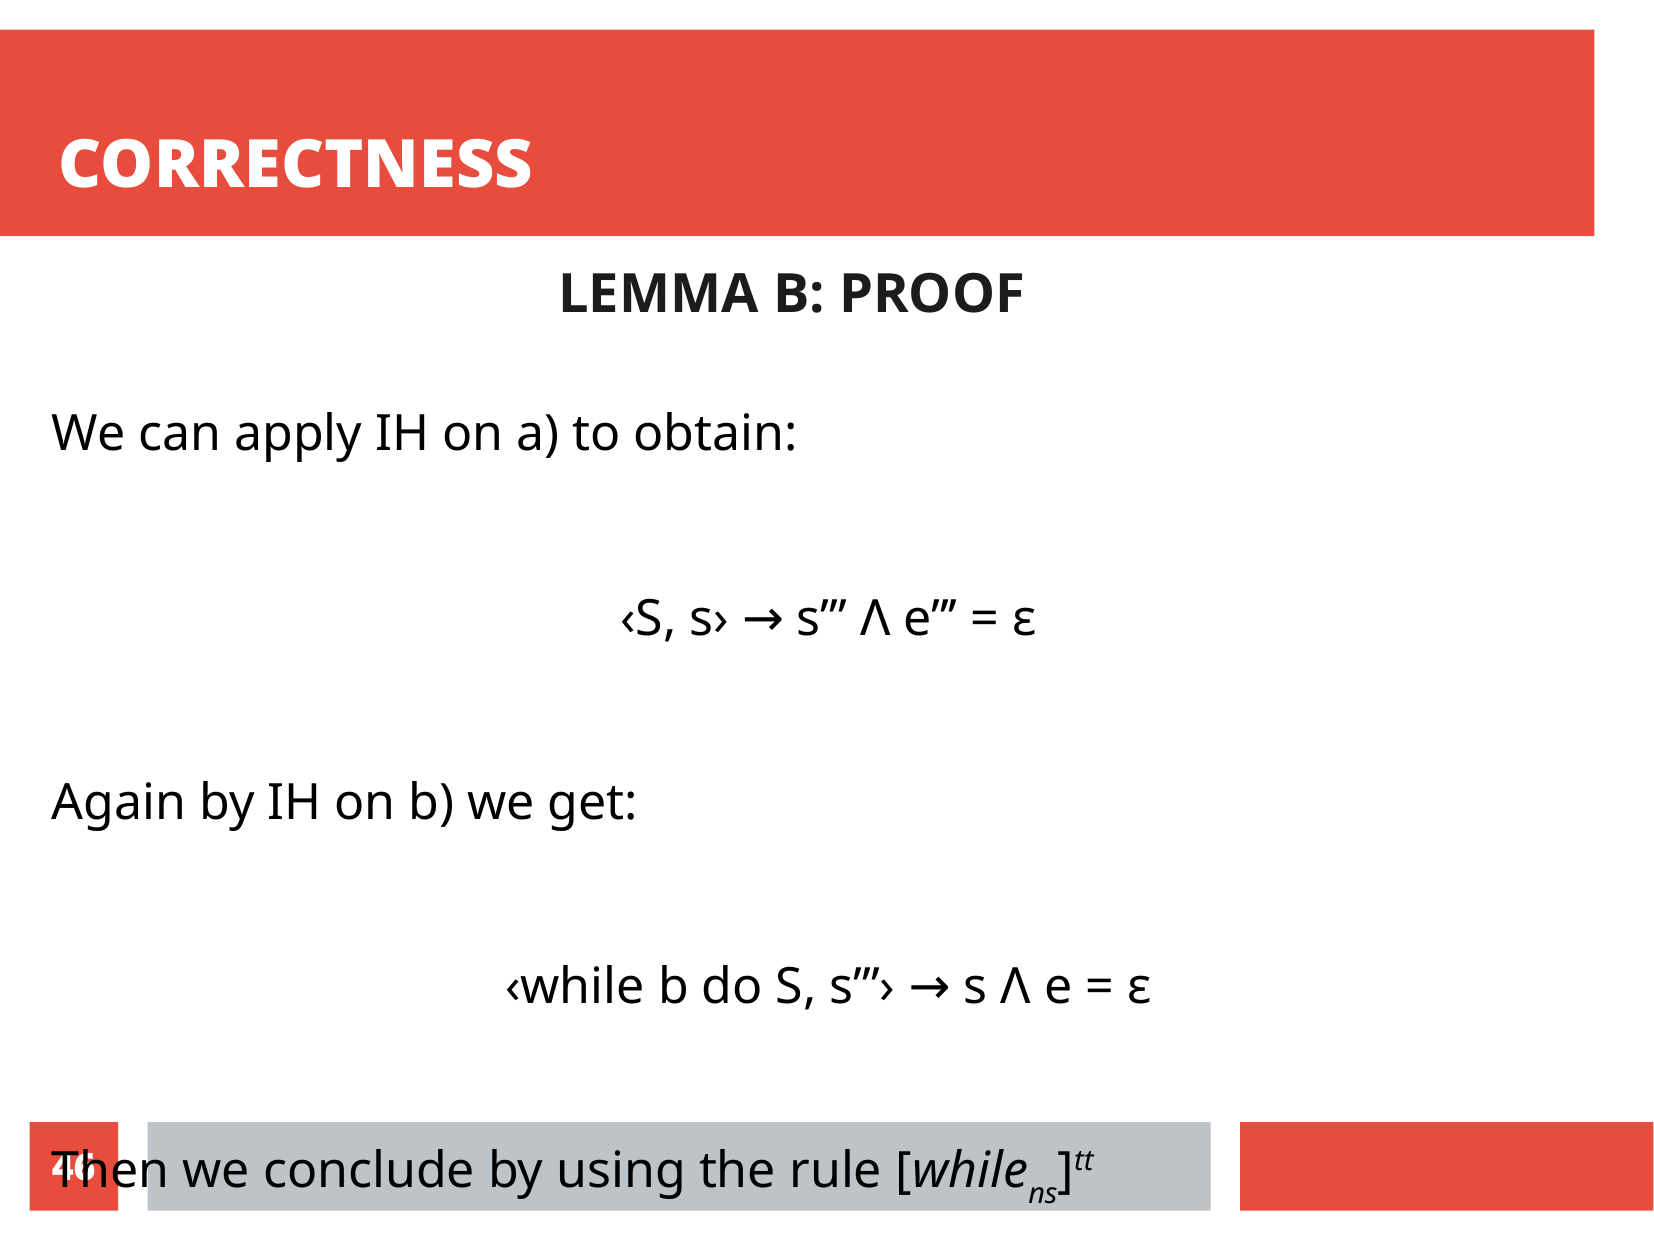

# CORRECTNESS
LEMMA B: PROOF
We can apply IH on a) to obtain:
‹S, s› → s’’’ Ʌ e’’’ = ε
Again by IH on b) we get:
‹while b do S, s’’’› → s Ʌ e = ε
Then we conclude by using the rule [whilens]tt
46